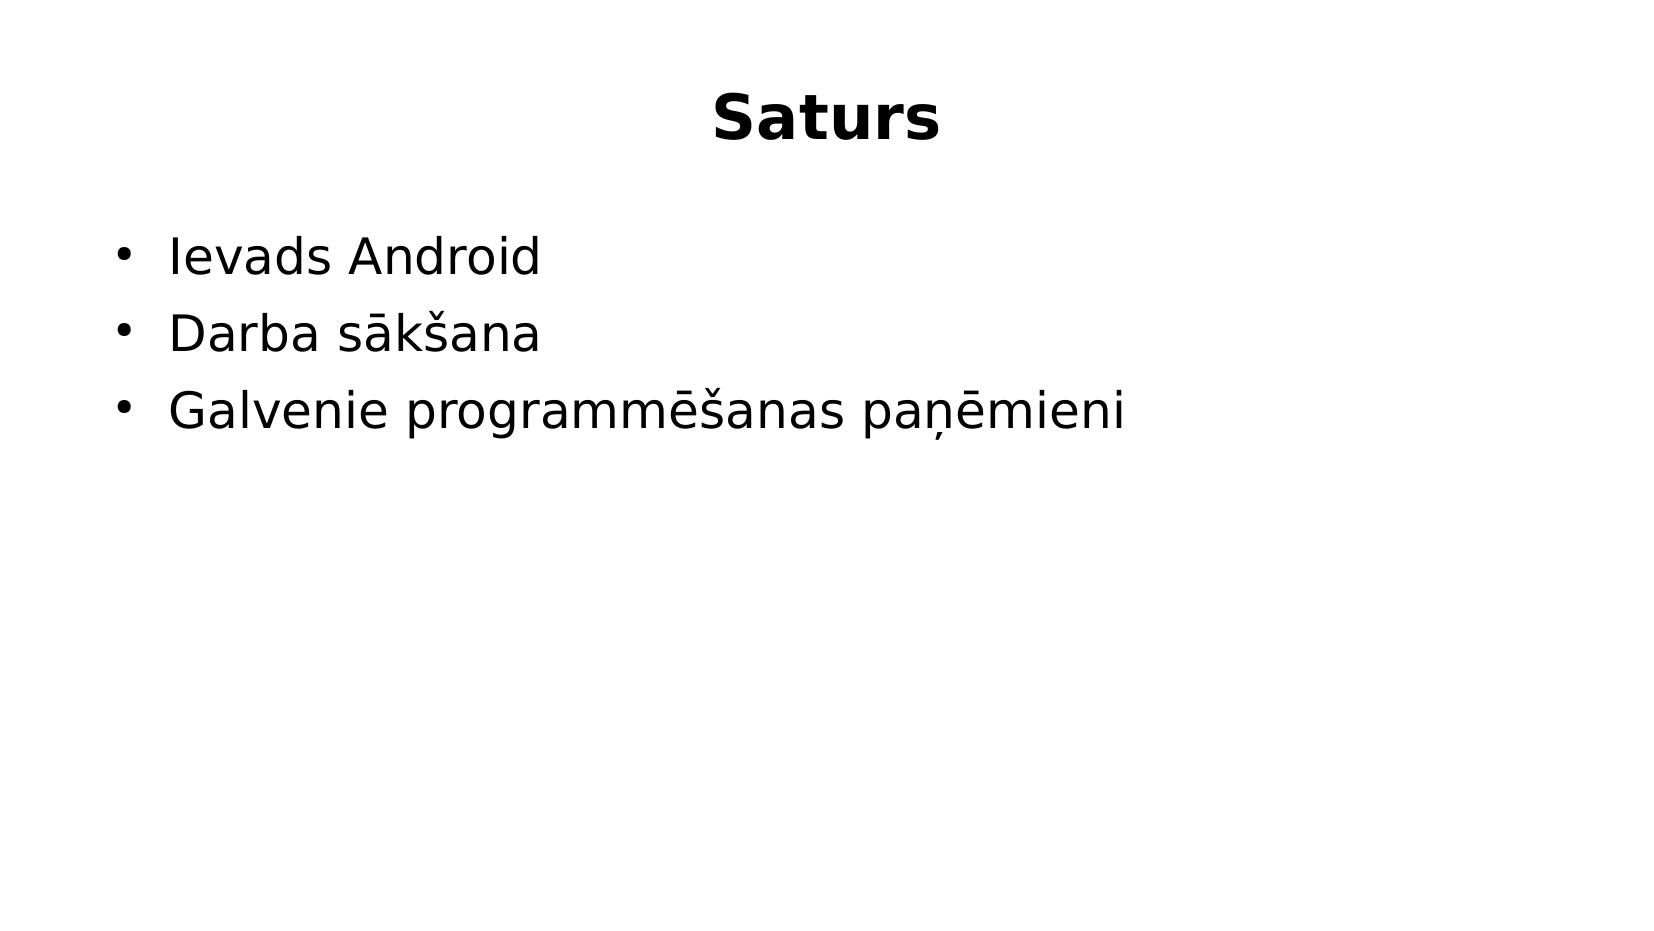

# Saturs
Ievads Android
Darba sākšana
Galvenie programmēšanas paņēmieni